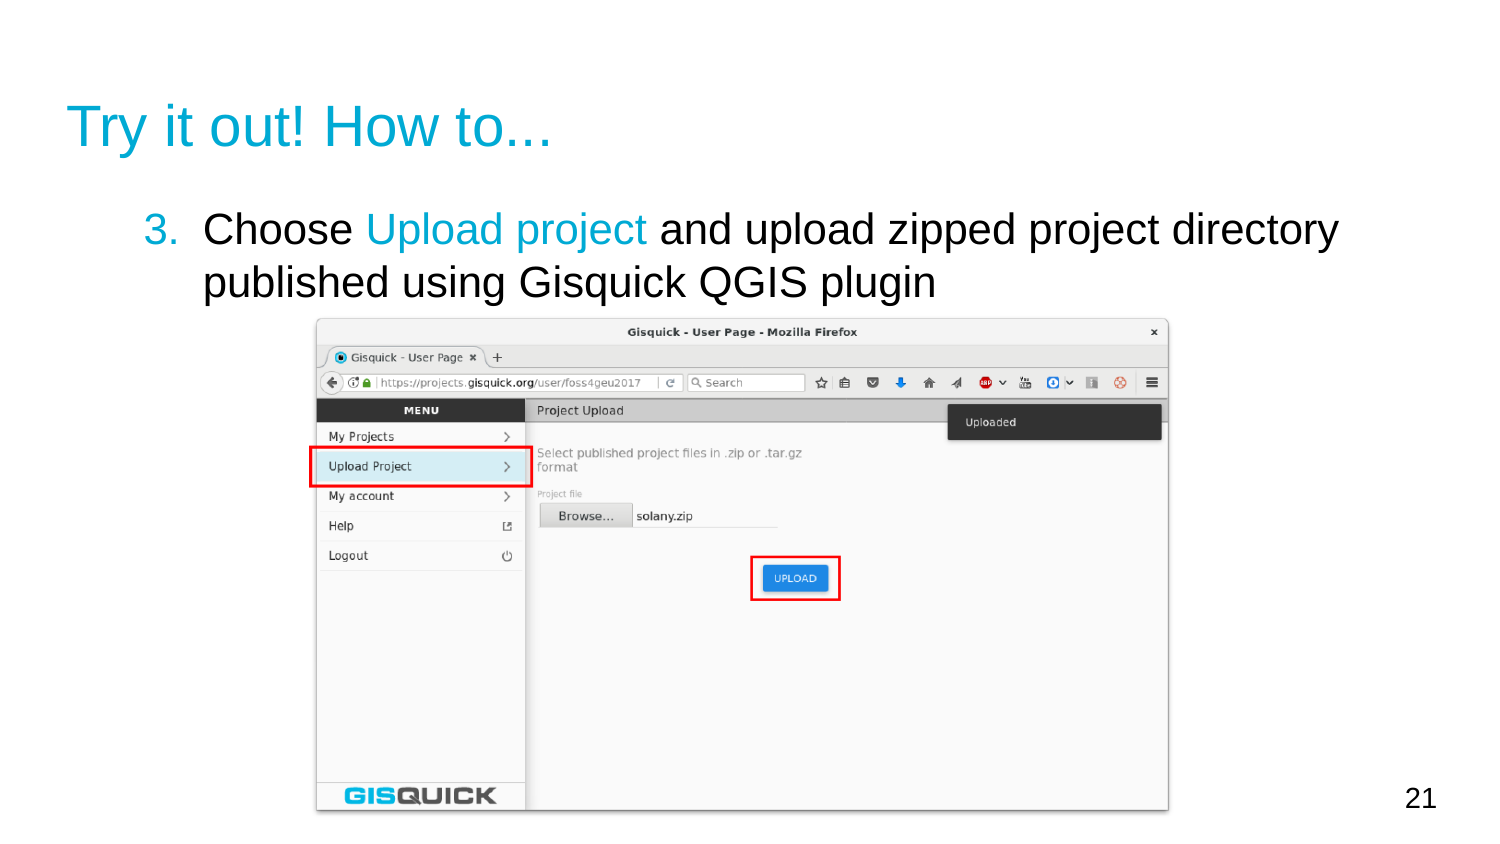

# Try it out! How to...
Choose Upload project and upload zipped project directory published using Gisquick QGIS plugin